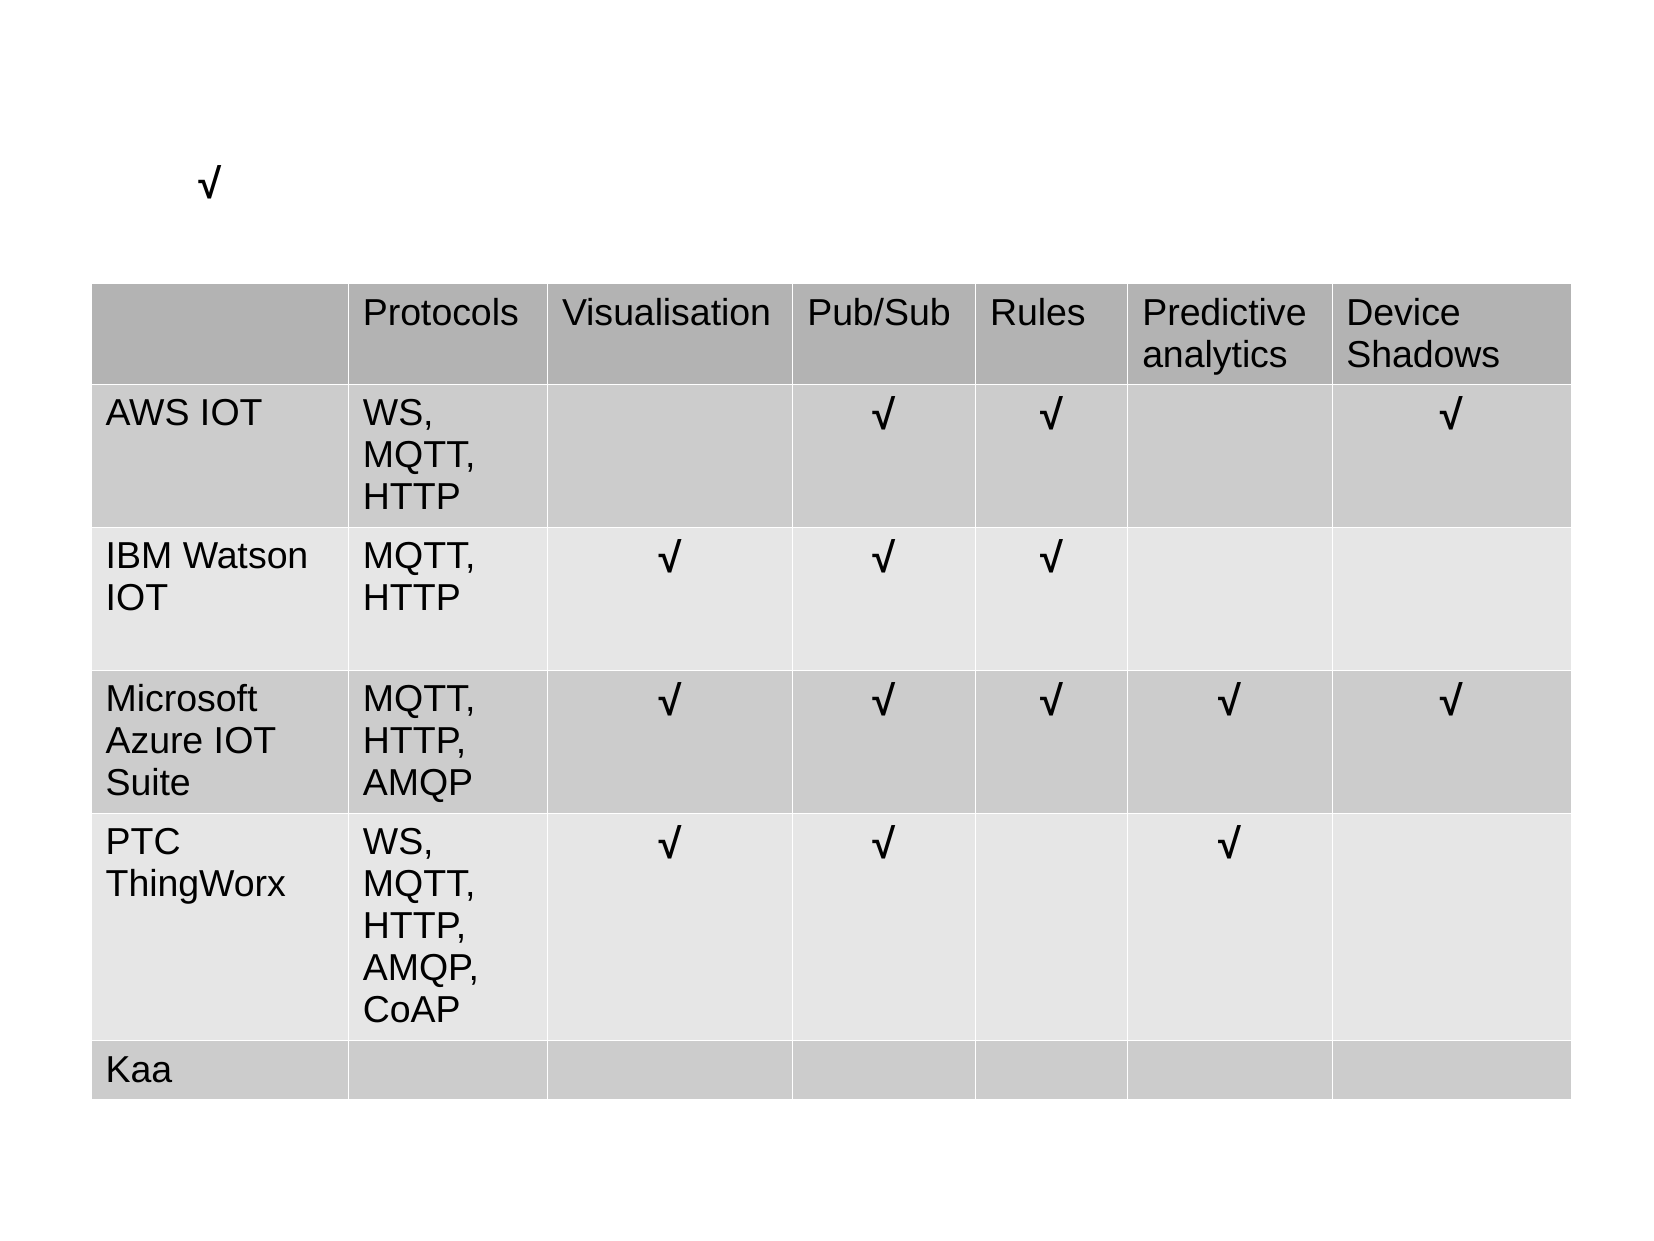

#
√
| | Protocols | Visualisation | Pub/Sub | Rules | Predictive analytics | Device Shadows |
| --- | --- | --- | --- | --- | --- | --- |
| AWS IOT | WS, MQTT, HTTP | | √ | √ | | √ |
| IBM Watson IOT | MQTT, HTTP | √ | √ | √ | | |
| Microsoft Azure IOT Suite | MQTT, HTTP, AMQP | √ | √ | √ | √ | √ |
| PTC ThingWorx | WS, MQTT, HTTP, AMQP, CoAP | √ | √ | | √ | |
| Kaa | | | | | | |